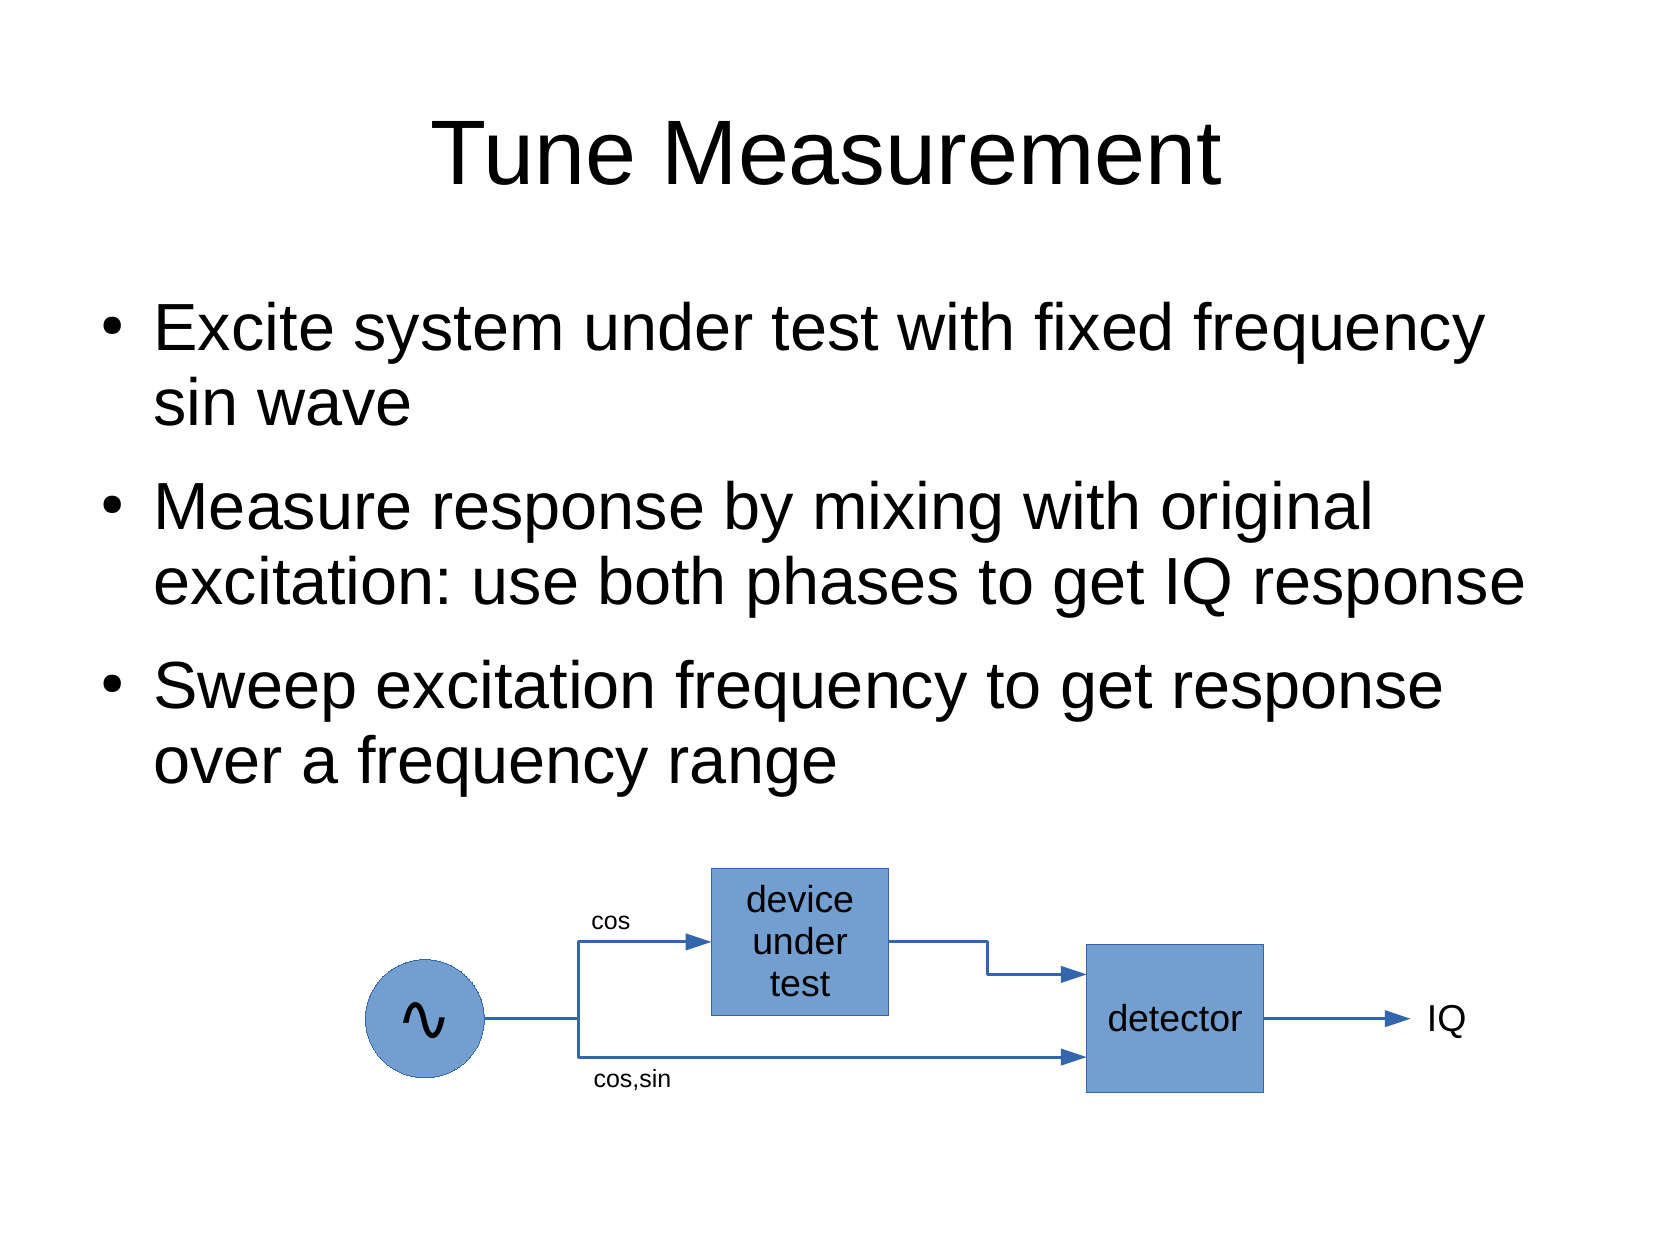

# Tune Measurement
Excite system under test with fixed frequency sin wave
Measure response by mixing with original excitation: use both phases to get IQ response
Sweep excitation frequency to get response over a frequency range
device
under
test
cos
detector
∿
IQ
cos,sin